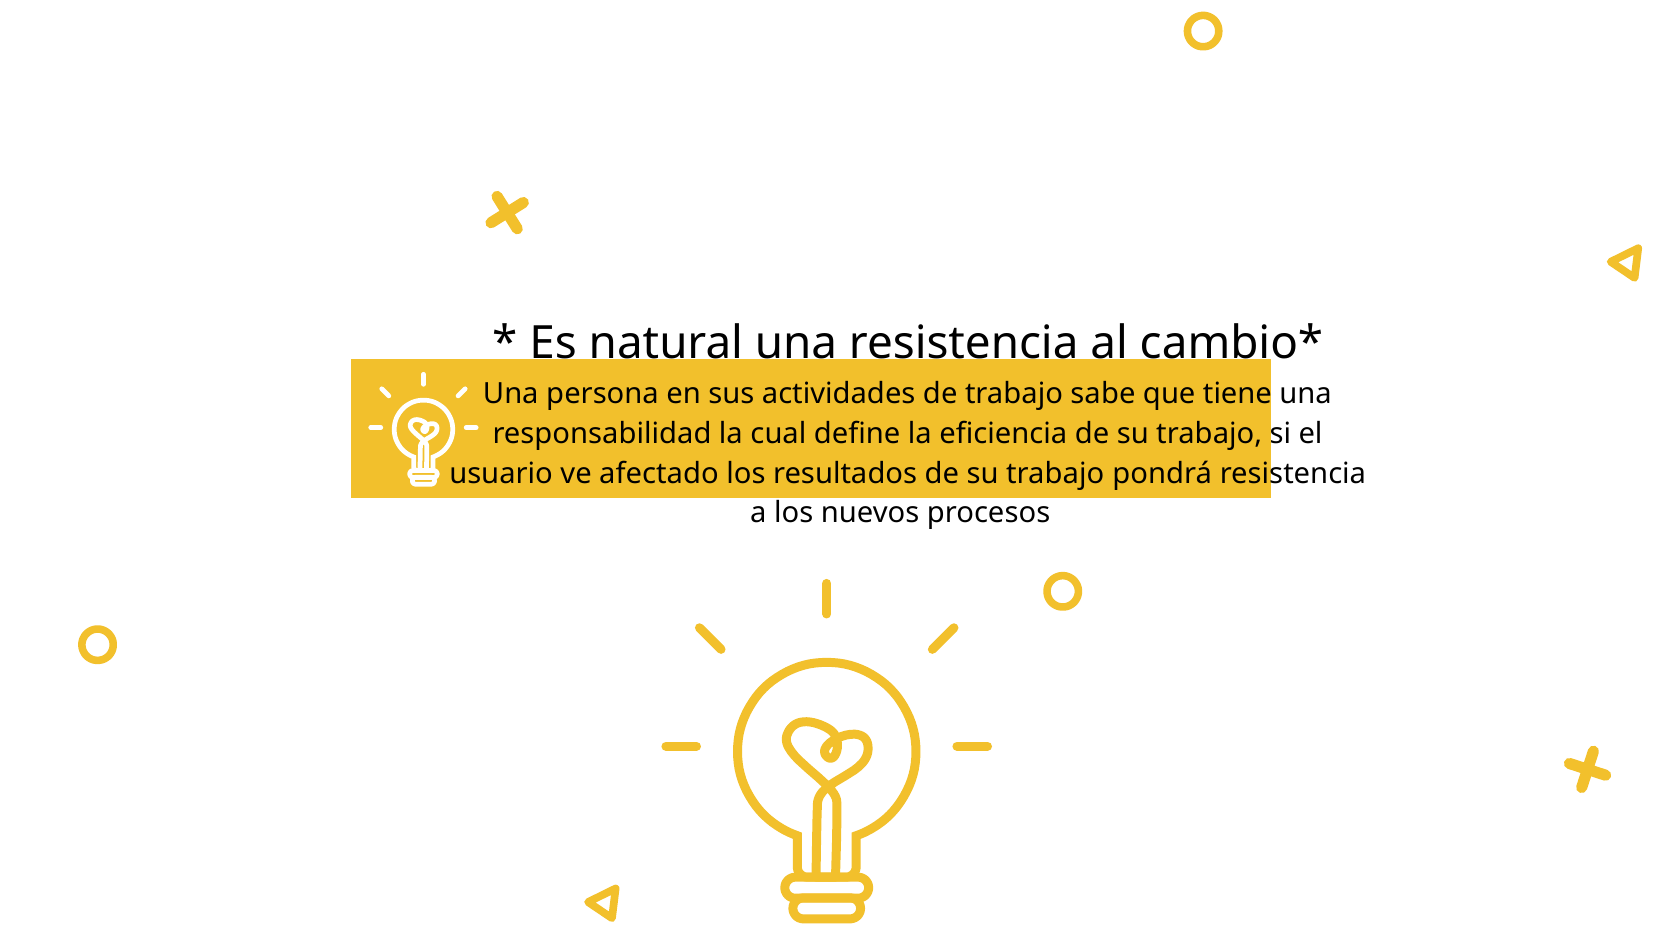

* Es natural una resistencia al cambio*
Una persona en sus actividades de trabajo sabe que tiene una responsabilidad la cual define la eficiencia de su trabajo, si el usuario ve afectado los resultados de su trabajo pondrá resistencia a los nuevos procesos